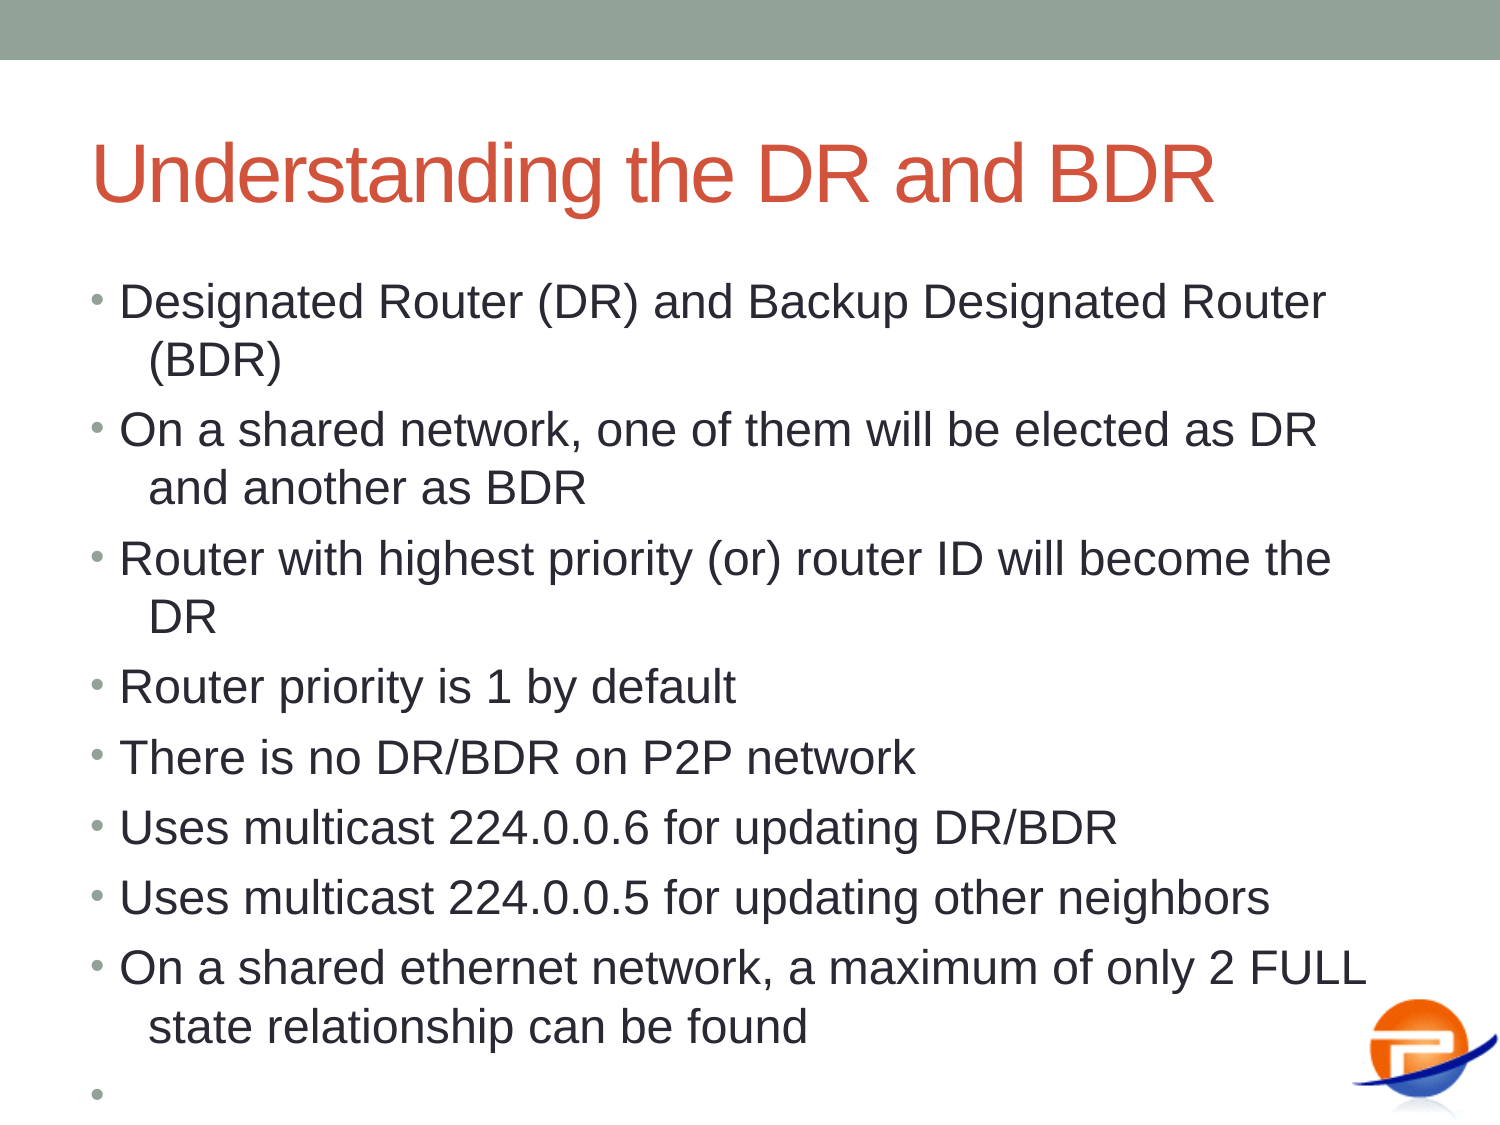

# Understanding the DR and BDR
Designated Router (DR) and Backup Designated Router (BDR)
On a shared network, one of them will be elected as DR and another as BDR
Router with highest priority (or) router ID will become the DR
Router priority is 1 by default
There is no DR/BDR on P2P network
Uses multicast 224.0.0.6 for updating DR/BDR
Uses multicast 224.0.0.5 for updating other neighbors
On a shared ethernet network, a maximum of only 2 FULL state relationship can be found